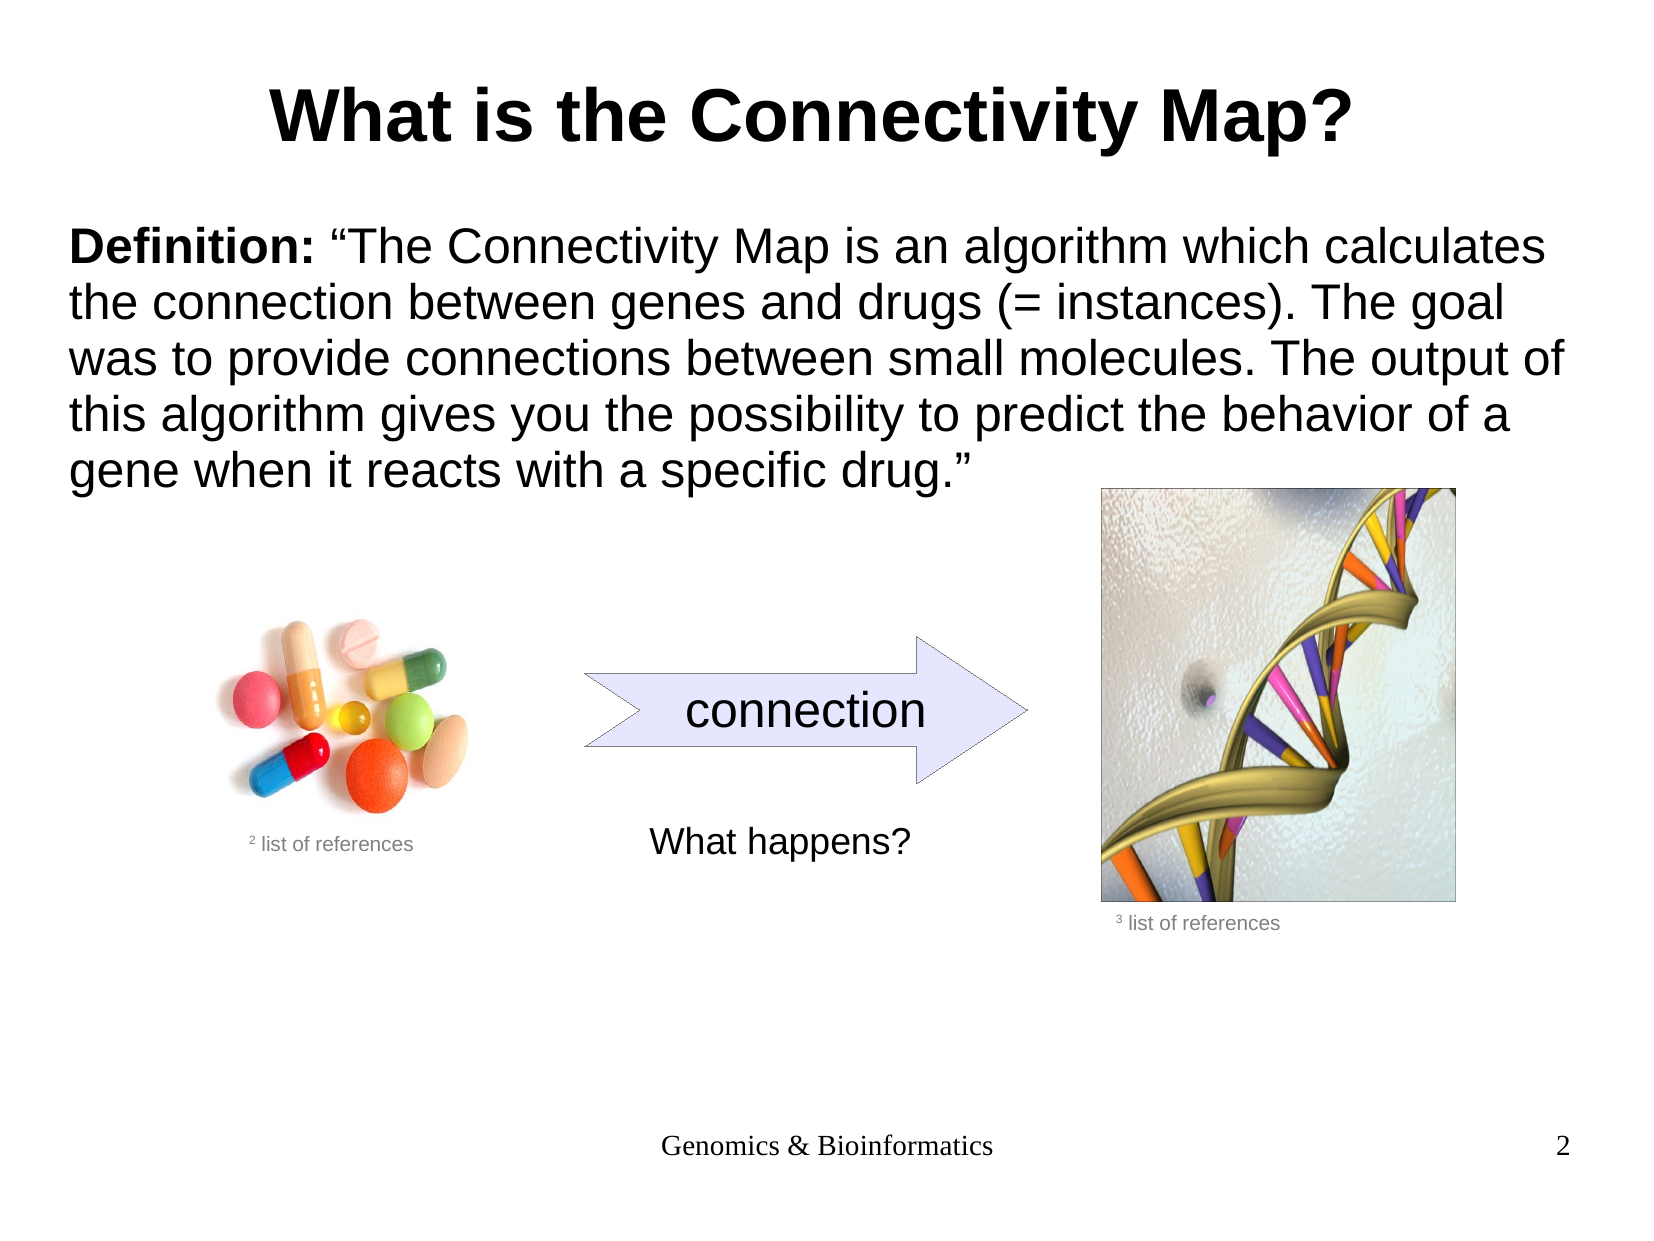

What is the Connectivity Map?
Definition: “The Connectivity Map is an algorithm which calculates the connection between genes and drugs (= instances). The goal was to provide connections between small molecules. The output of this algorithm gives you the possibility to predict the behavior of a gene when it reacts with a specific drug.”
3 list of references
connection
What happens?
2 list of references
Genomics & Bioinformatics
2